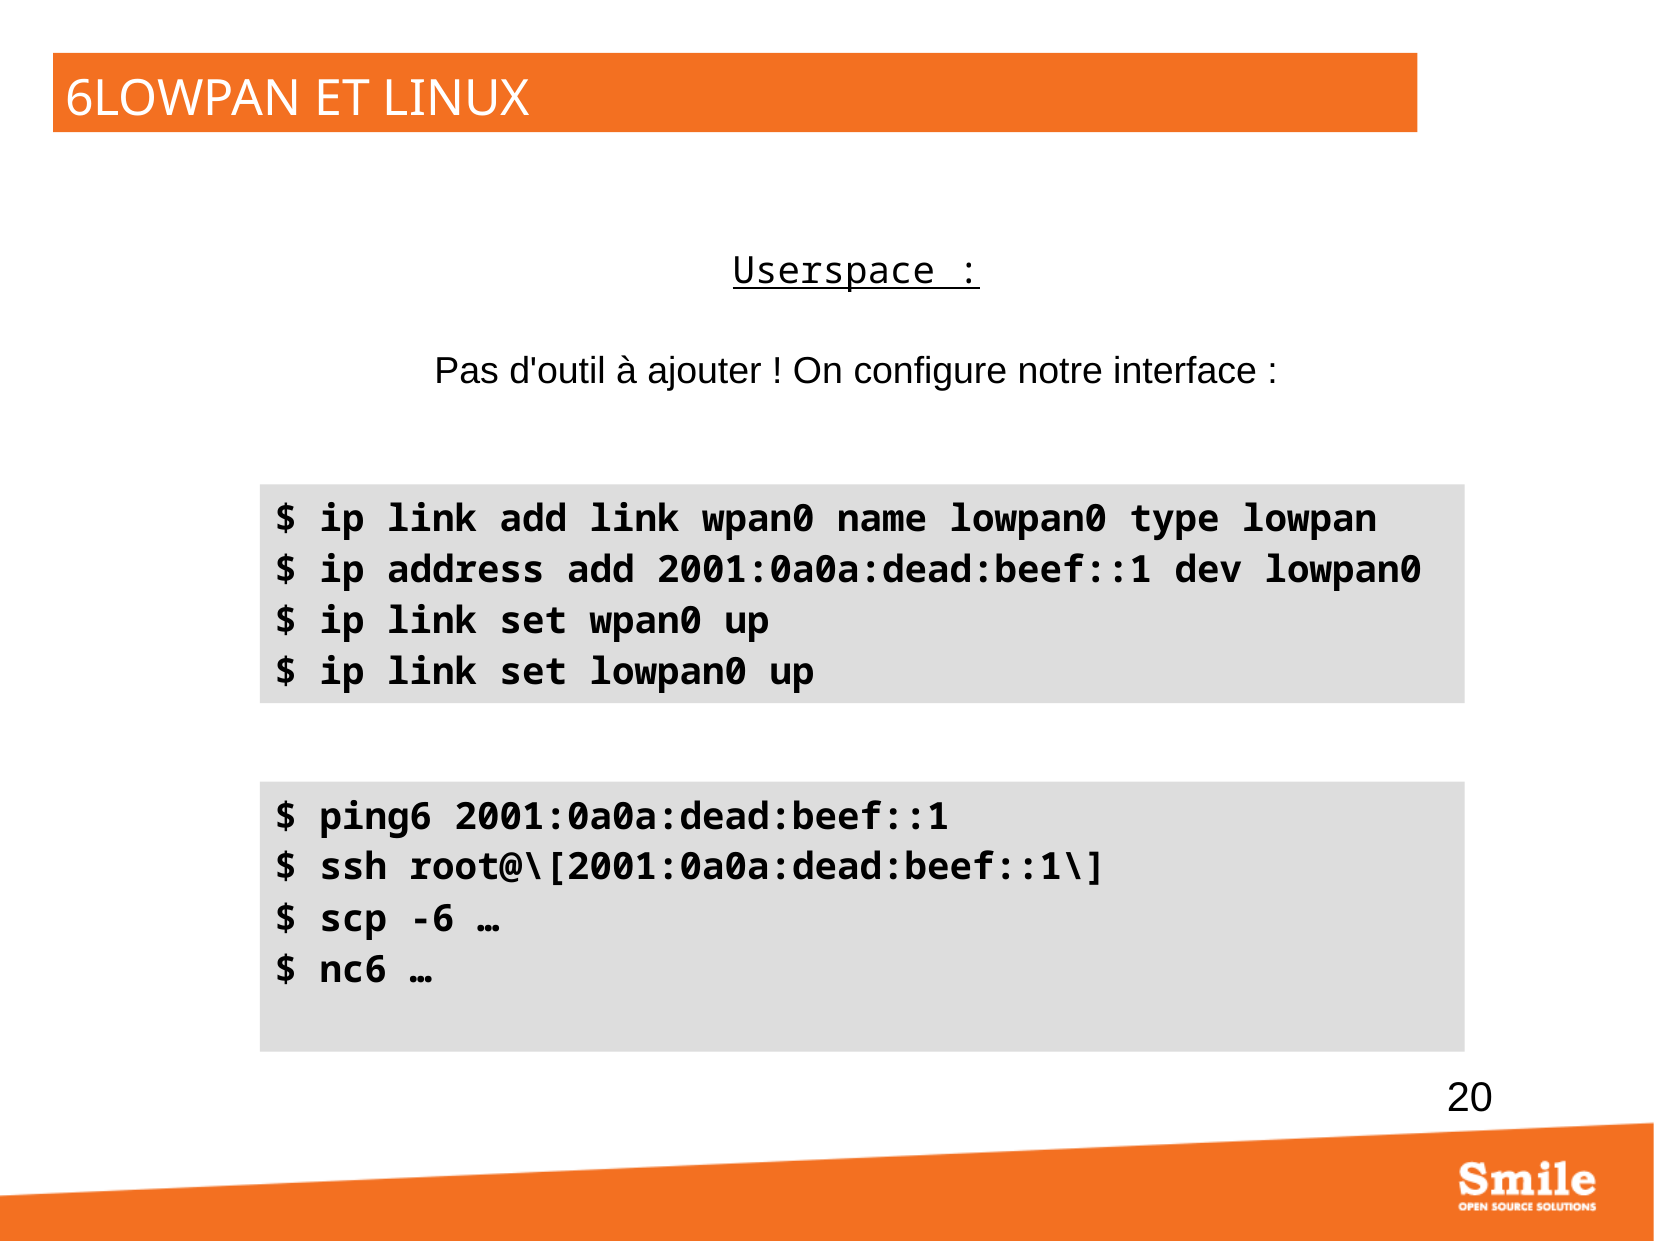

# 6Lowpan et Linux
Userspace :
Pas d'outil à ajouter ! On configure notre interface :
$ ip link add link wpan0 name lowpan0 type lowpan
$ ip address add 2001:0a0a:dead:beef::1 dev lowpan0
$ ip link set wpan0 up
$ ip link set lowpan0 up
$ ping6 2001:0a0a:dead:beef::1
$ ssh root@\[2001:0a0a:dead:beef::1\]
$ scp -6 …
$ nc6 …